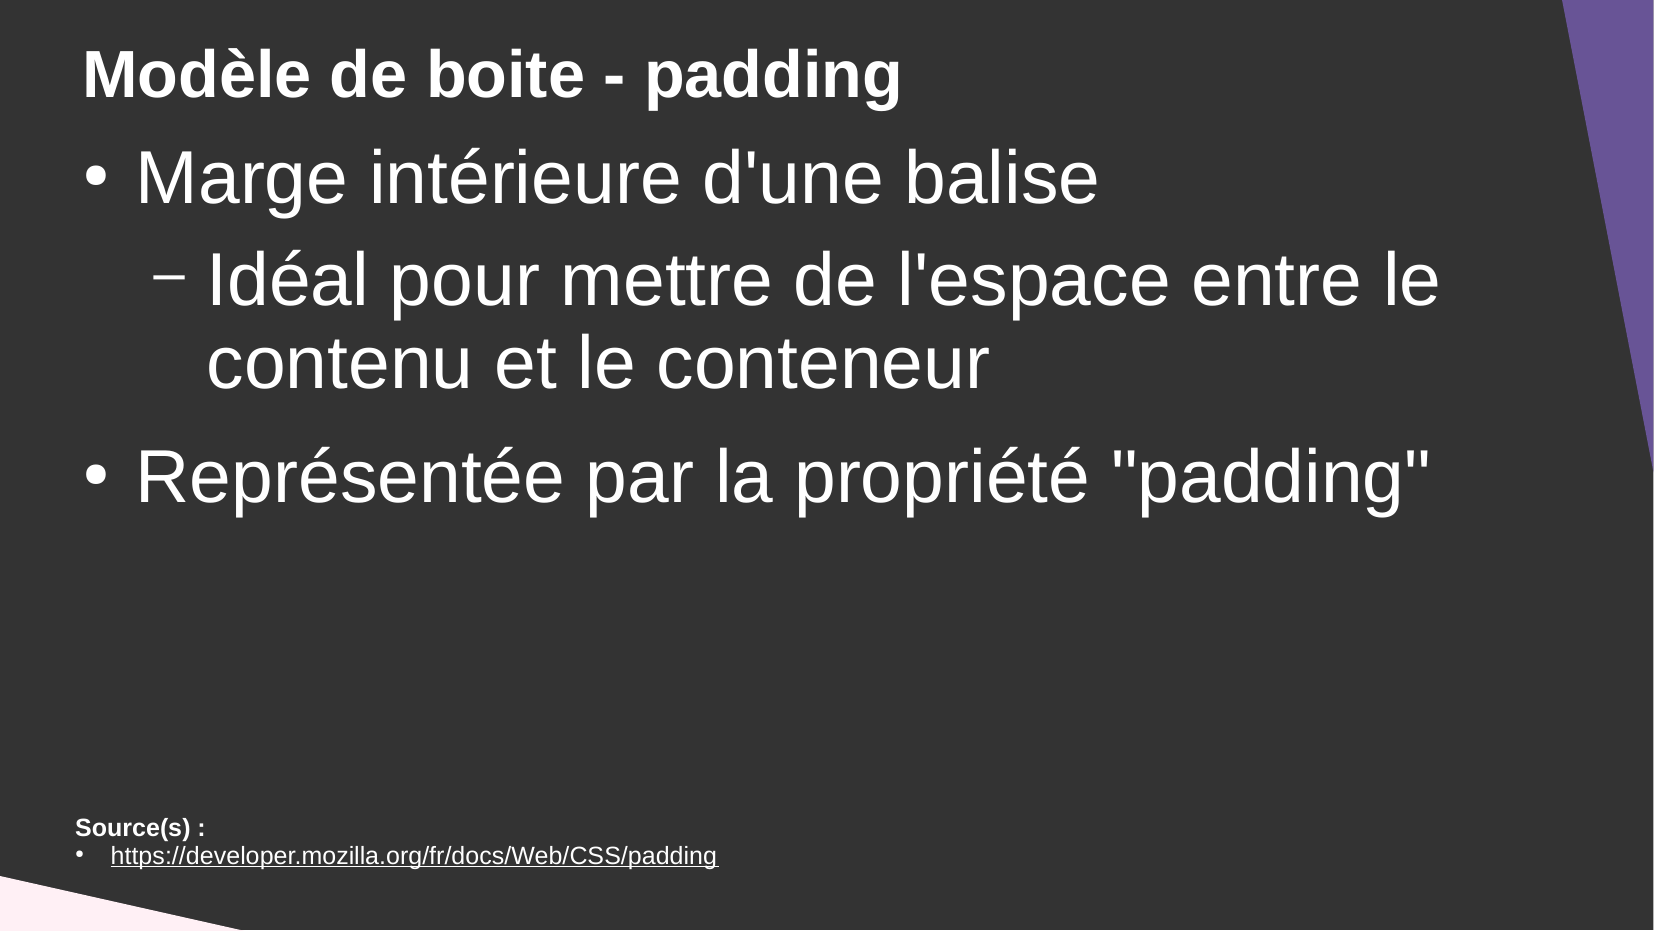

# Modèle de boite - padding
Marge intérieure d'une balise
Idéal pour mettre de l'espace entre le contenu et le conteneur
Représentée par la propriété "padding"
Source(s) :
https://developer.mozilla.org/fr/docs/Web/CSS/padding